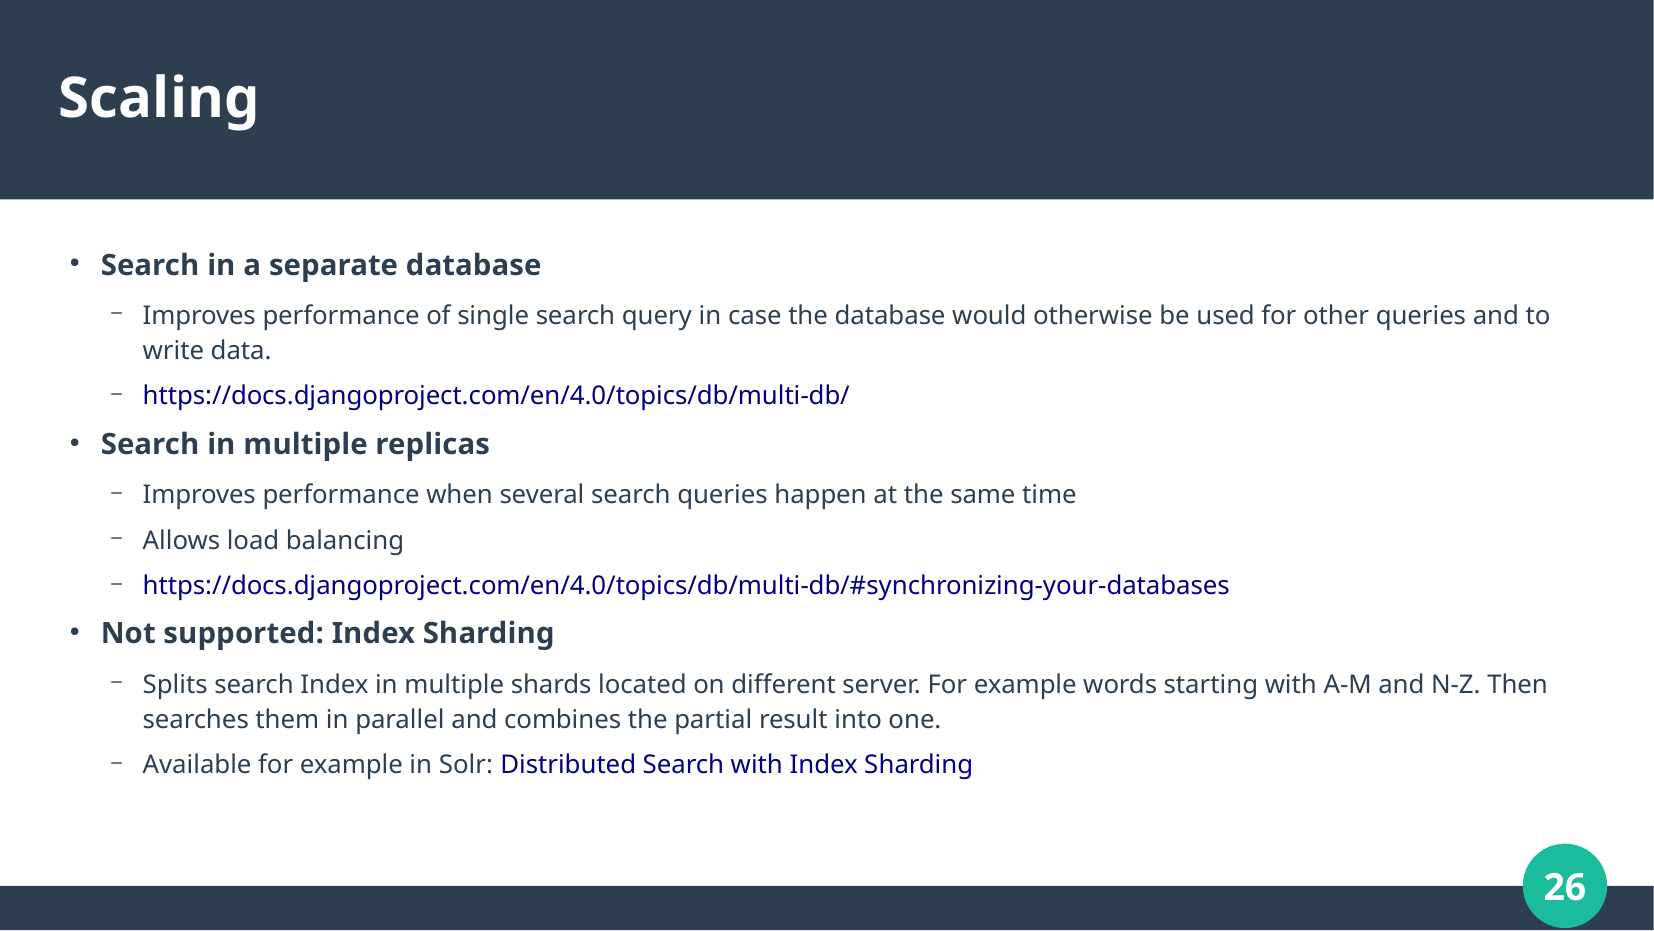

# Scaling
Search in a separate database
Improves performance of single search query in case the database would otherwise be used for other queries and to write data.
https://docs.djangoproject.com/en/4.0/topics/db/multi-db/
Search in multiple replicas
Improves performance when several search queries happen at the same time
Allows load balancing
https://docs.djangoproject.com/en/4.0/topics/db/multi-db/#synchronizing-your-databases
Not supported: Index Sharding
Splits search Index in multiple shards located on different server. For example words starting with A-M and N-Z. Then searches them in parallel and combines the partial result into one.
Available for example in Solr: Distributed Search with Index Sharding